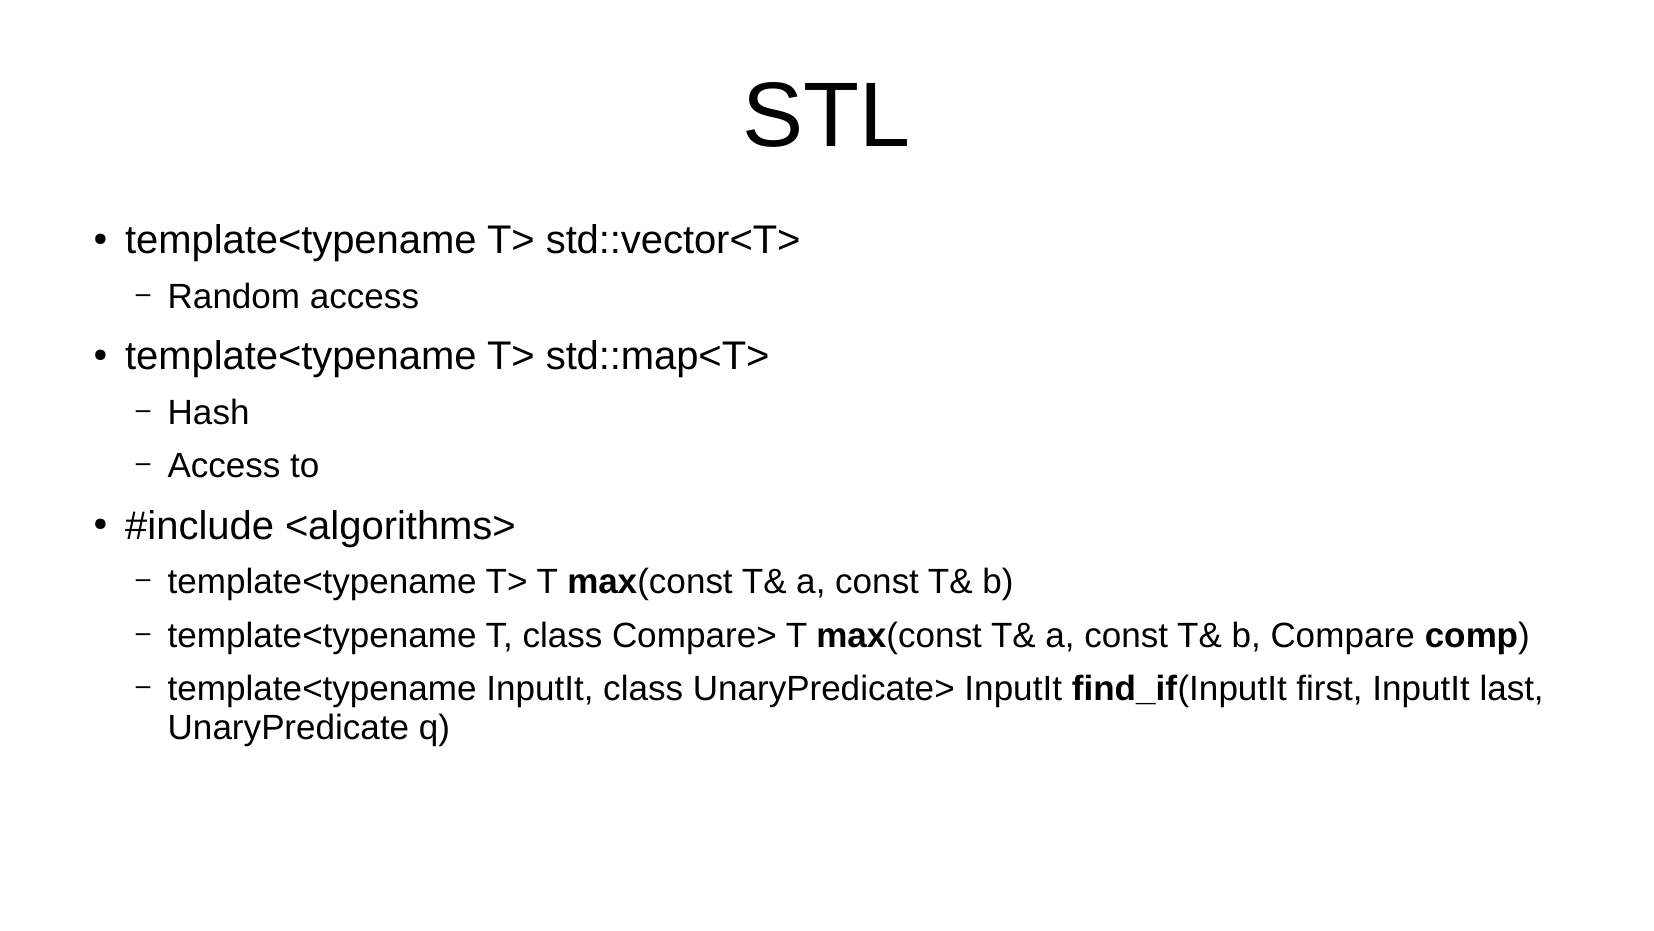

# STL
template<typename T> std::vector<T>
Random access
template<typename T> std::map<T>
Hash
Access to
#include <algorithms>
template<typename T> T max(const T& a, const T& b)
template<typename T, class Compare> T max(const T& a, const T& b, Compare comp)
template<typename InputIt, class UnaryPredicate> InputIt find_if(InputIt first, InputIt last, UnaryPredicate q)